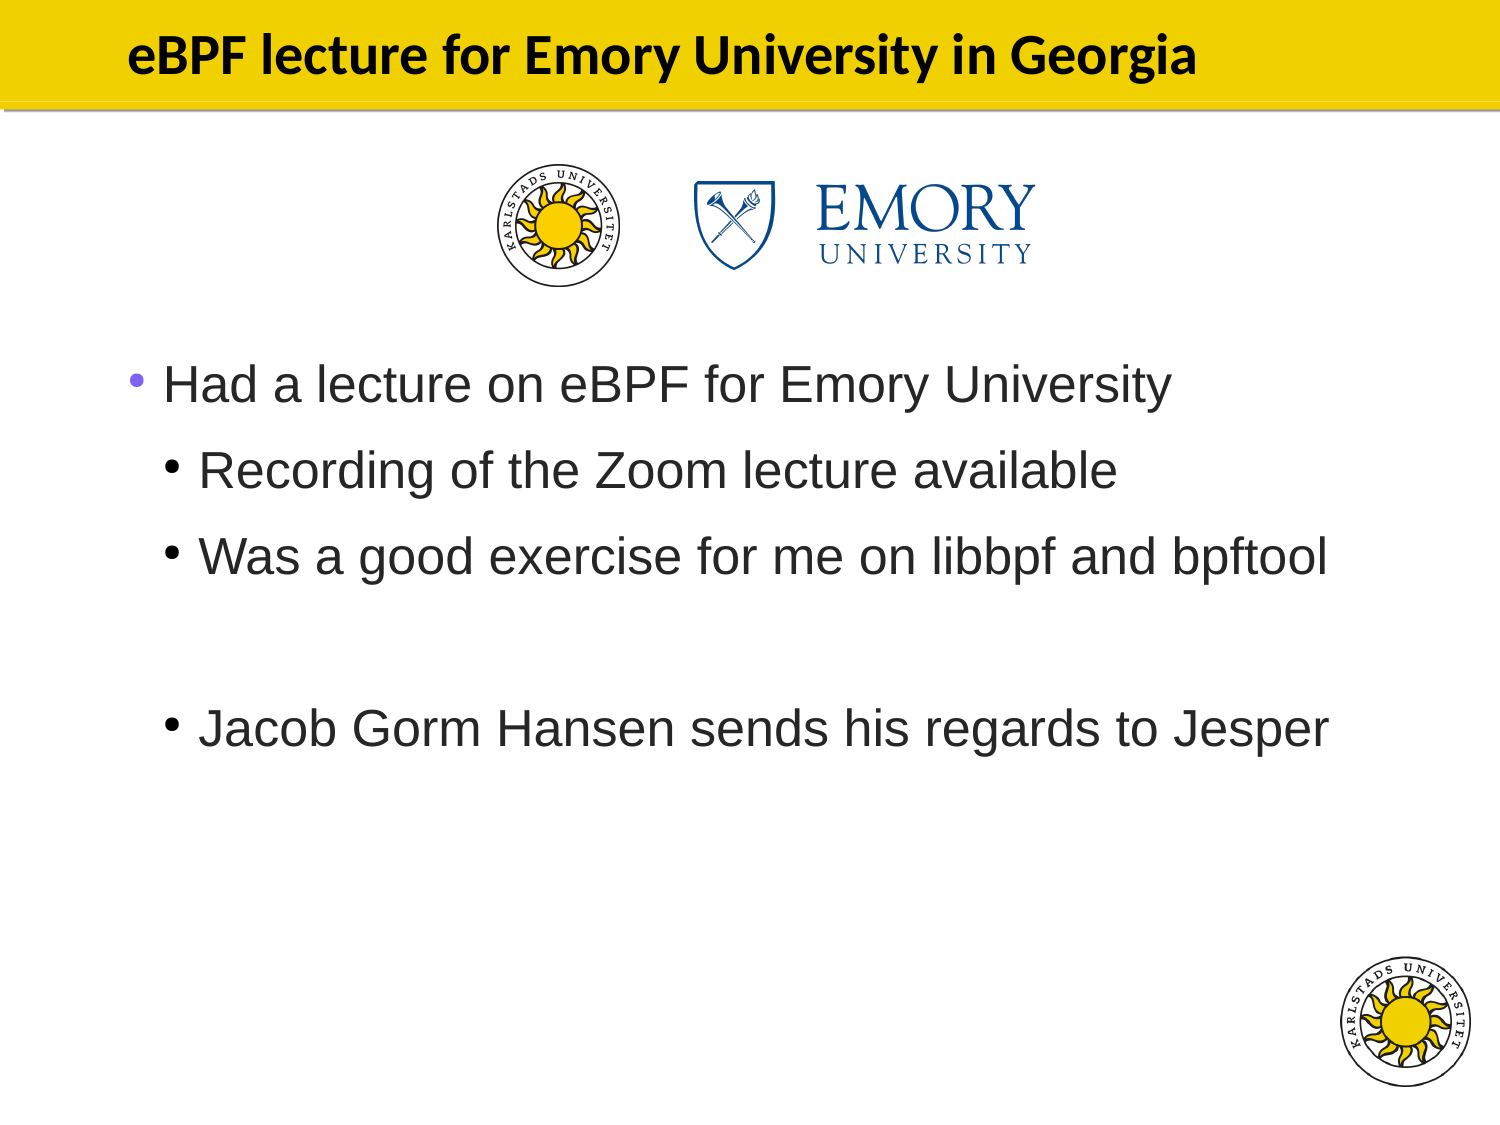

# eBPF lecture for Emory University in Georgia
Had a lecture on eBPF for Emory University
Recording of the Zoom lecture available
Was a good exercise for me on libbpf and bpftool
Jacob Gorm Hansen sends his regards to Jesper